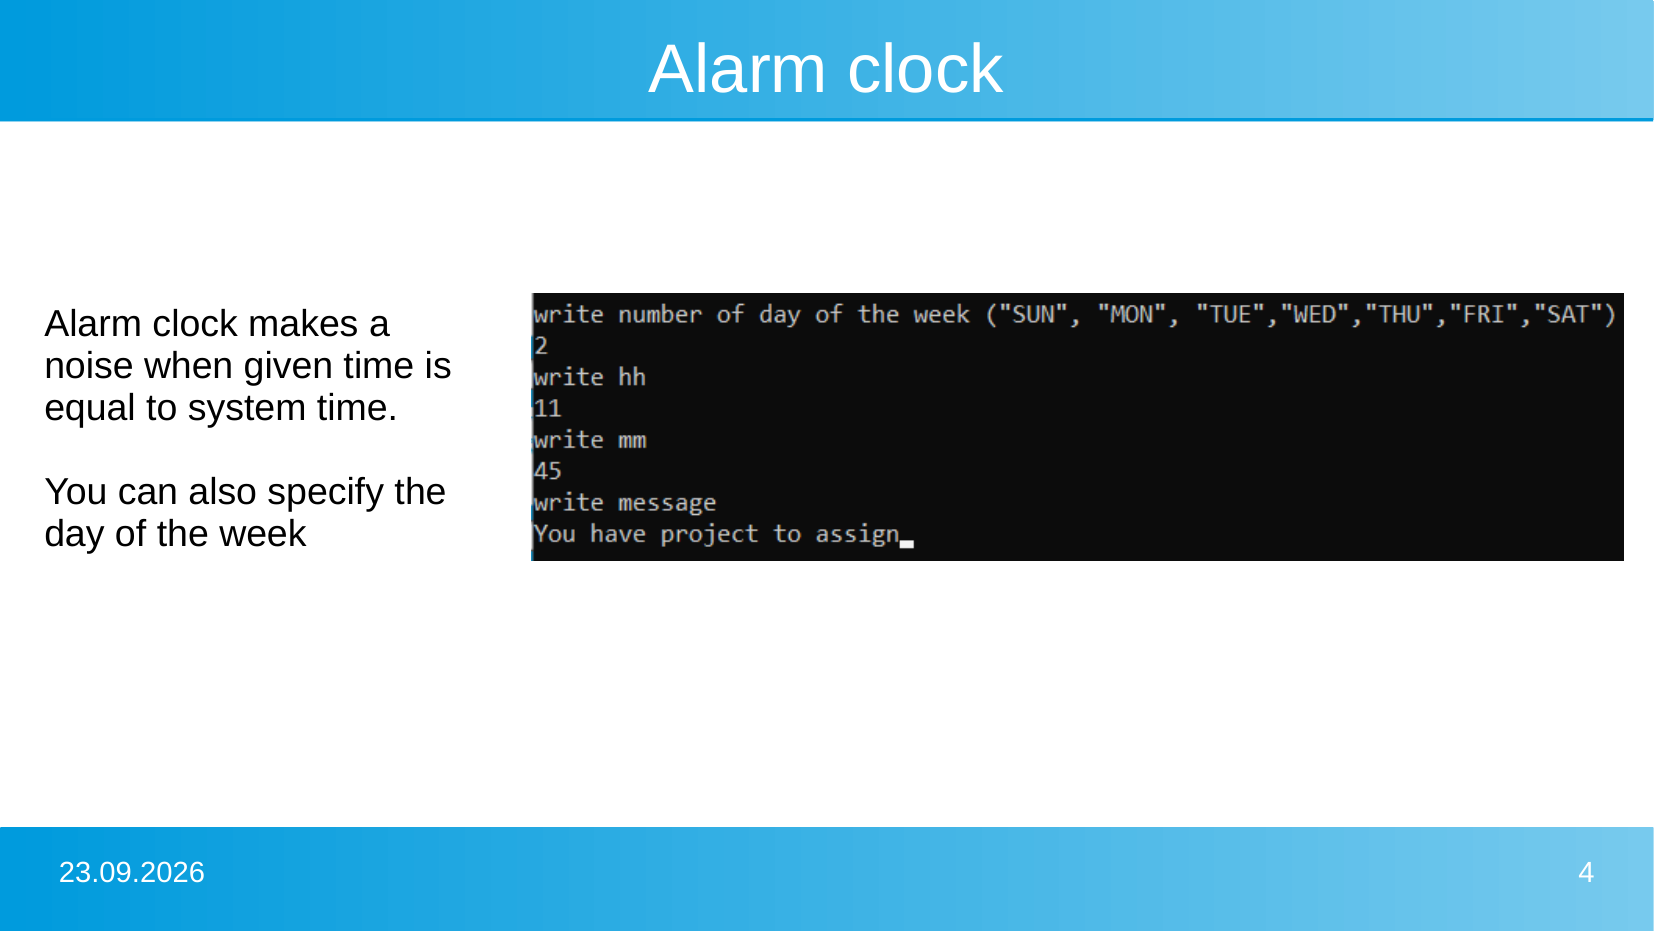

# Alarm clock
Alarm clock makes a noise when given time is equal to system time.
You can also specify the day of the week
4